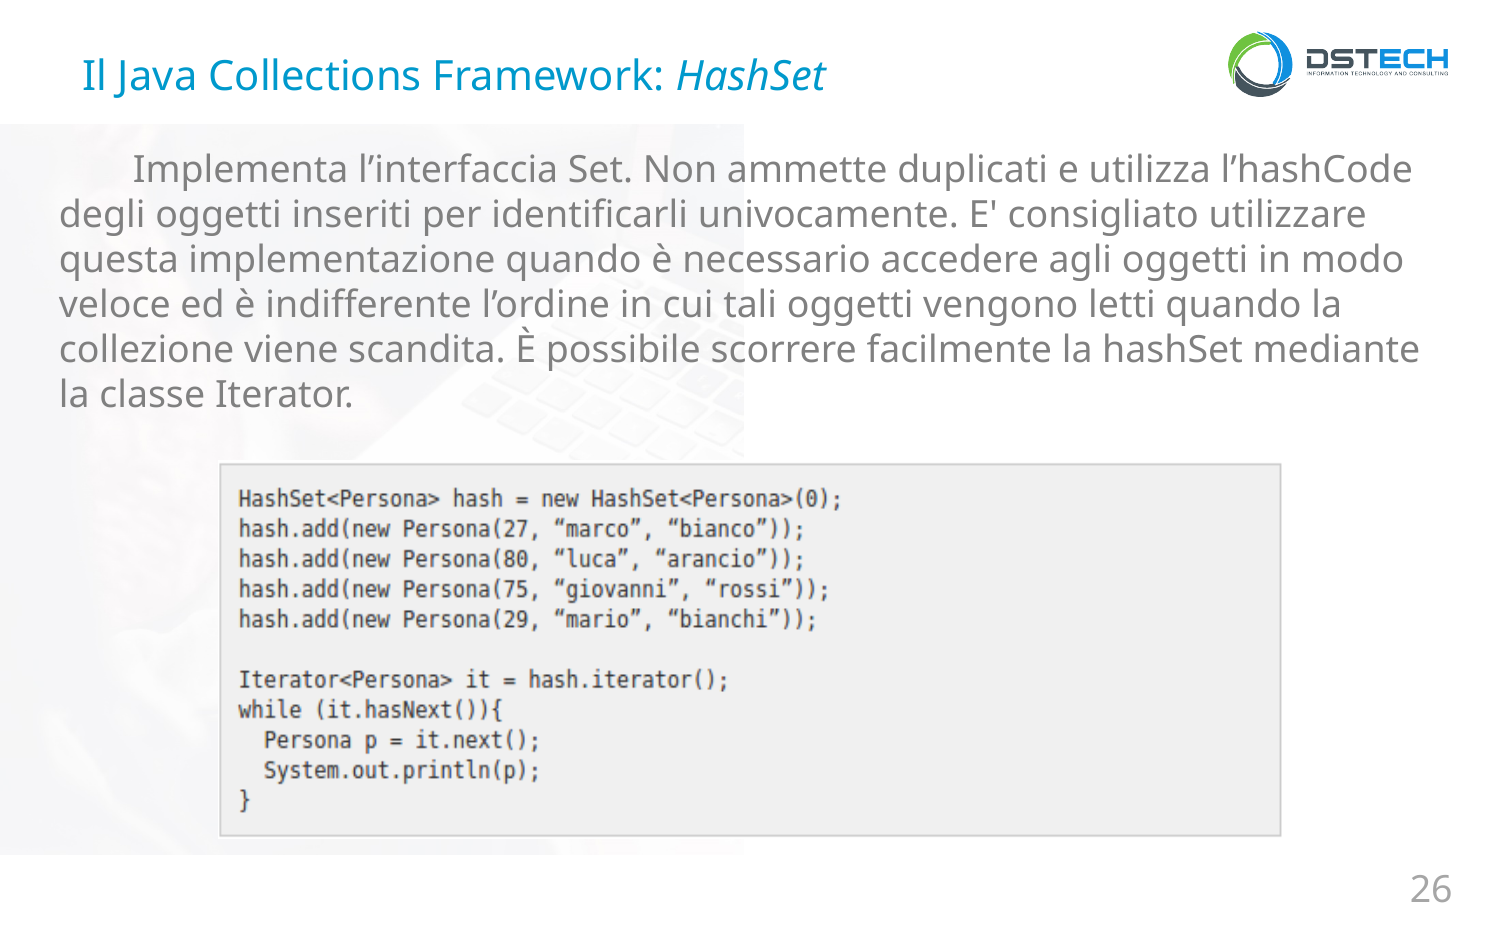

Il Java Collections Framework: HashSet
	Implementa l’interfaccia Set. Non ammette duplicati e utilizza l’hashCode degli oggetti inseriti per identificarli univocamente. E' consigliato utilizzare questa implementazione quando è necessario accedere agli oggetti in modo veloce ed è indifferente l’ordine in cui tali oggetti vengono letti quando la collezione viene scandita. È possibile scorrere facilmente la hashSet mediante la classe Iterator.
26